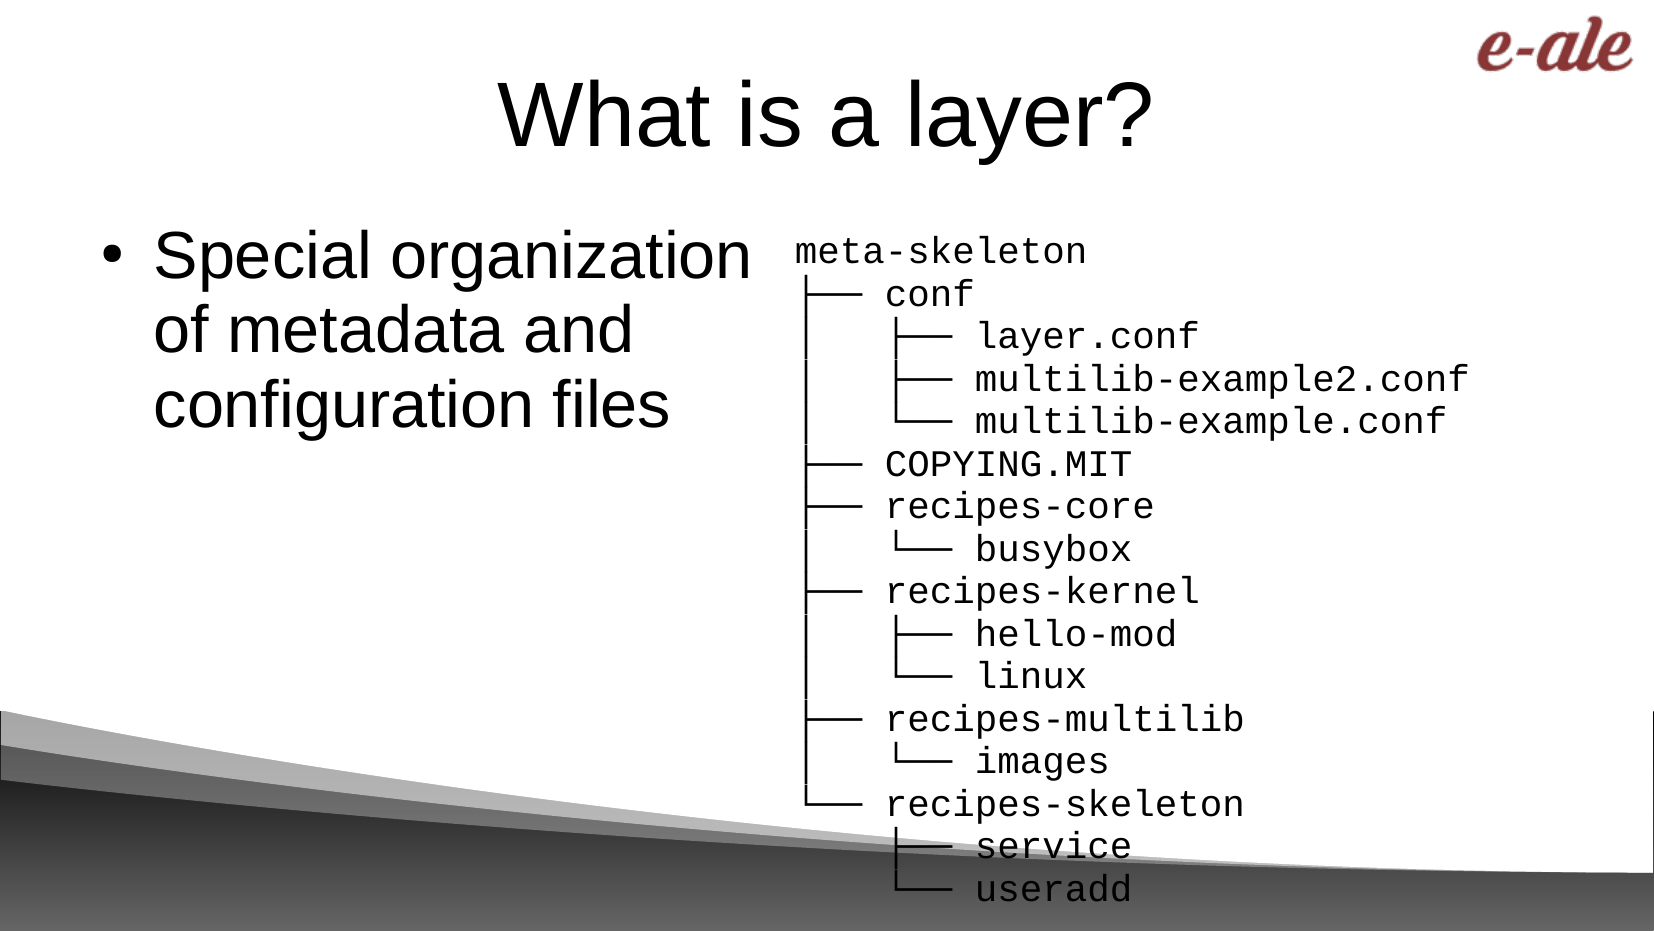

# What is a layer?
Special organization of metadata and configuration files
meta-skeleton
├── conf
│   ├── layer.conf
│   ├── multilib-example2.conf
│   └── multilib-example.conf
├── COPYING.MIT
├── recipes-core
│   └── busybox
├── recipes-kernel
│   ├── hello-mod
│   └── linux
├── recipes-multilib
│   └── images
└── recipes-skeleton
 ├── service
 └── useradd